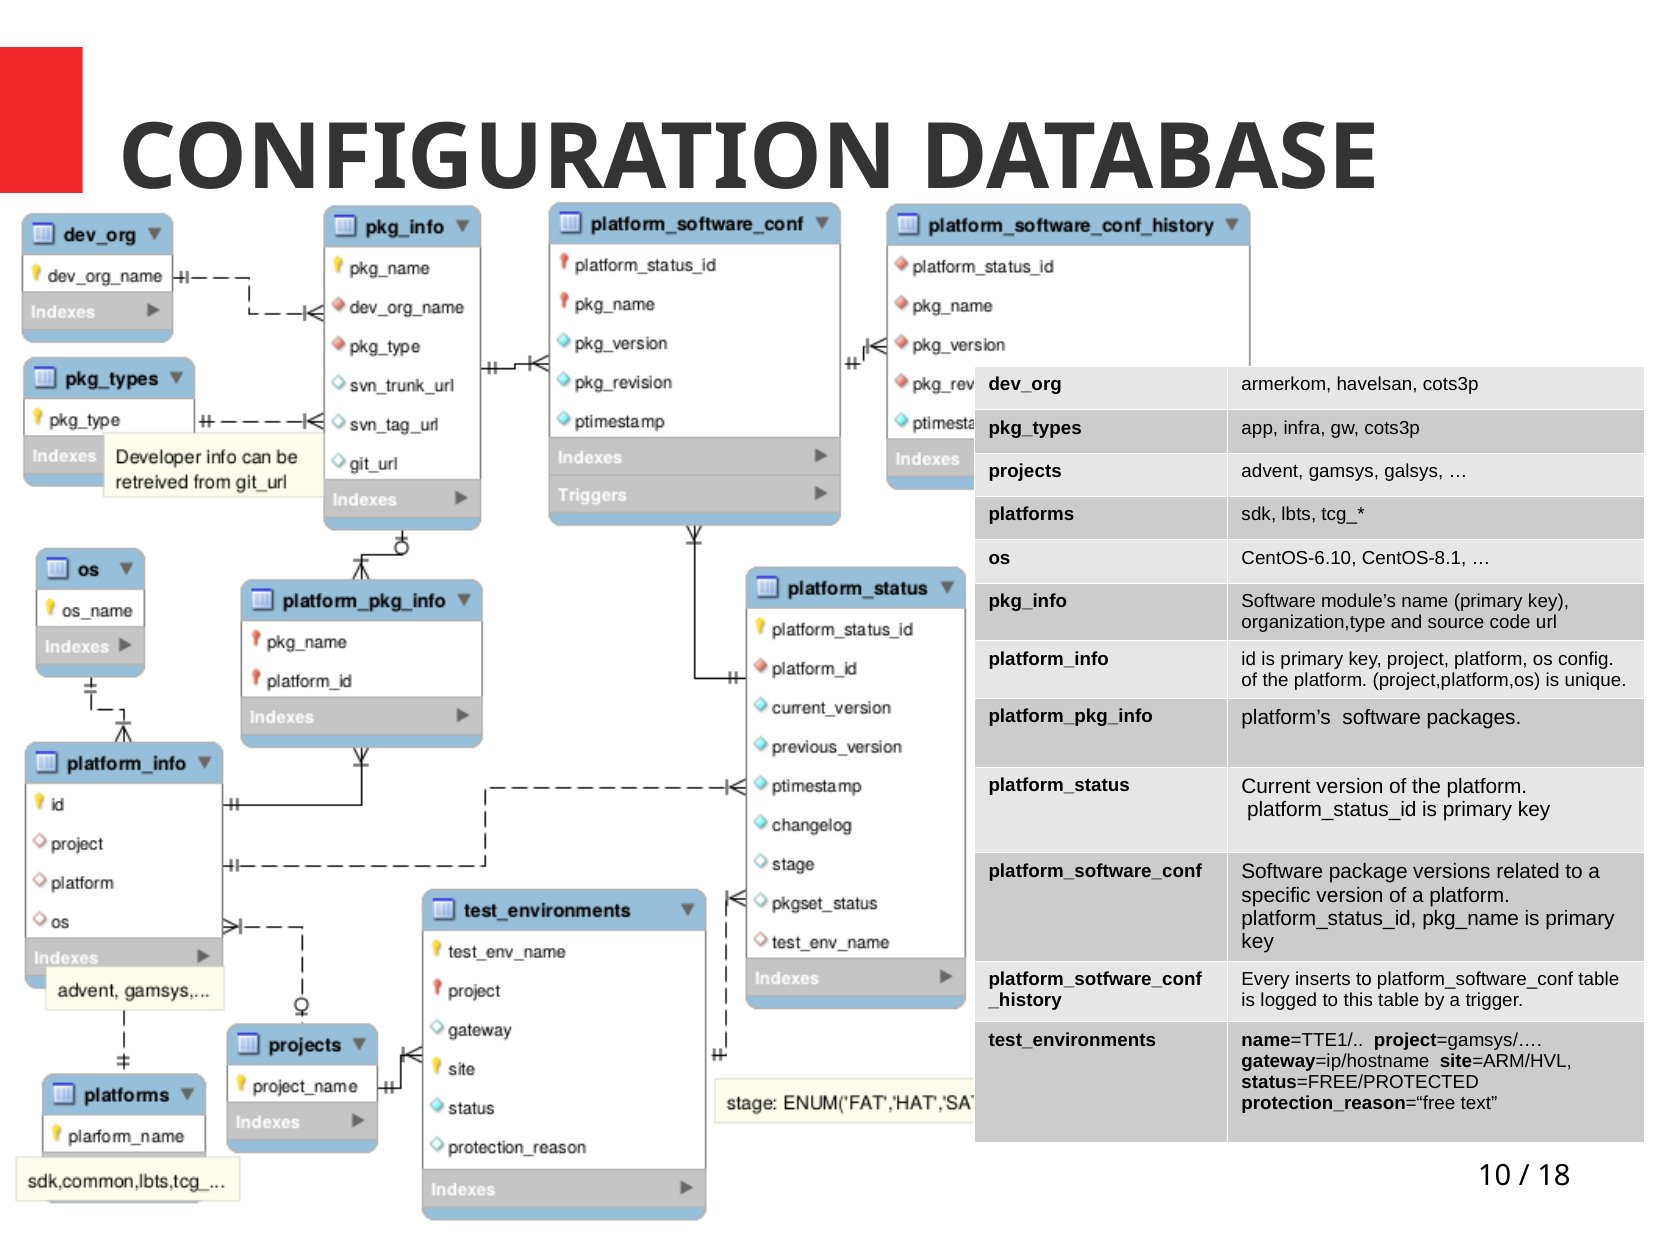

# CONFIGURATION DATABASE
| dev\_org | armerkom, havelsan, cots3p |
| --- | --- |
| pkg\_types | app, infra, gw, cots3p |
| projects | advent, gamsys, galsys, … |
| platforms | sdk, lbts, tcg\_\* |
| os | CentOS-6.10, CentOS-8.1, … |
| pkg\_info | Software module’s name (primary key), organization,type and source code url |
| platform\_info | id is primary key, project, platform, os config. of the platform. (project,platform,os) is unique. |
| platform\_pkg\_info | platform’s software packages. |
| platform\_status | Current version of the platform. platform\_status\_id is primary key |
| platform\_software\_conf | Software package versions related to a specific version of a platform. platform\_status\_id, pkg\_name is primary key |
| platform\_sotfware\_conf\_history | Every inserts to platform\_software\_conf table is logged to this table by a trigger. |
| test\_environments | name=TTE1/.. project=gamsys/…. gateway=ip/hostname site=ARM/HVL, status=FREE/PROTECTED protection\_reason=“free text” |
| | |
| --- | --- |
20.04.2020
10